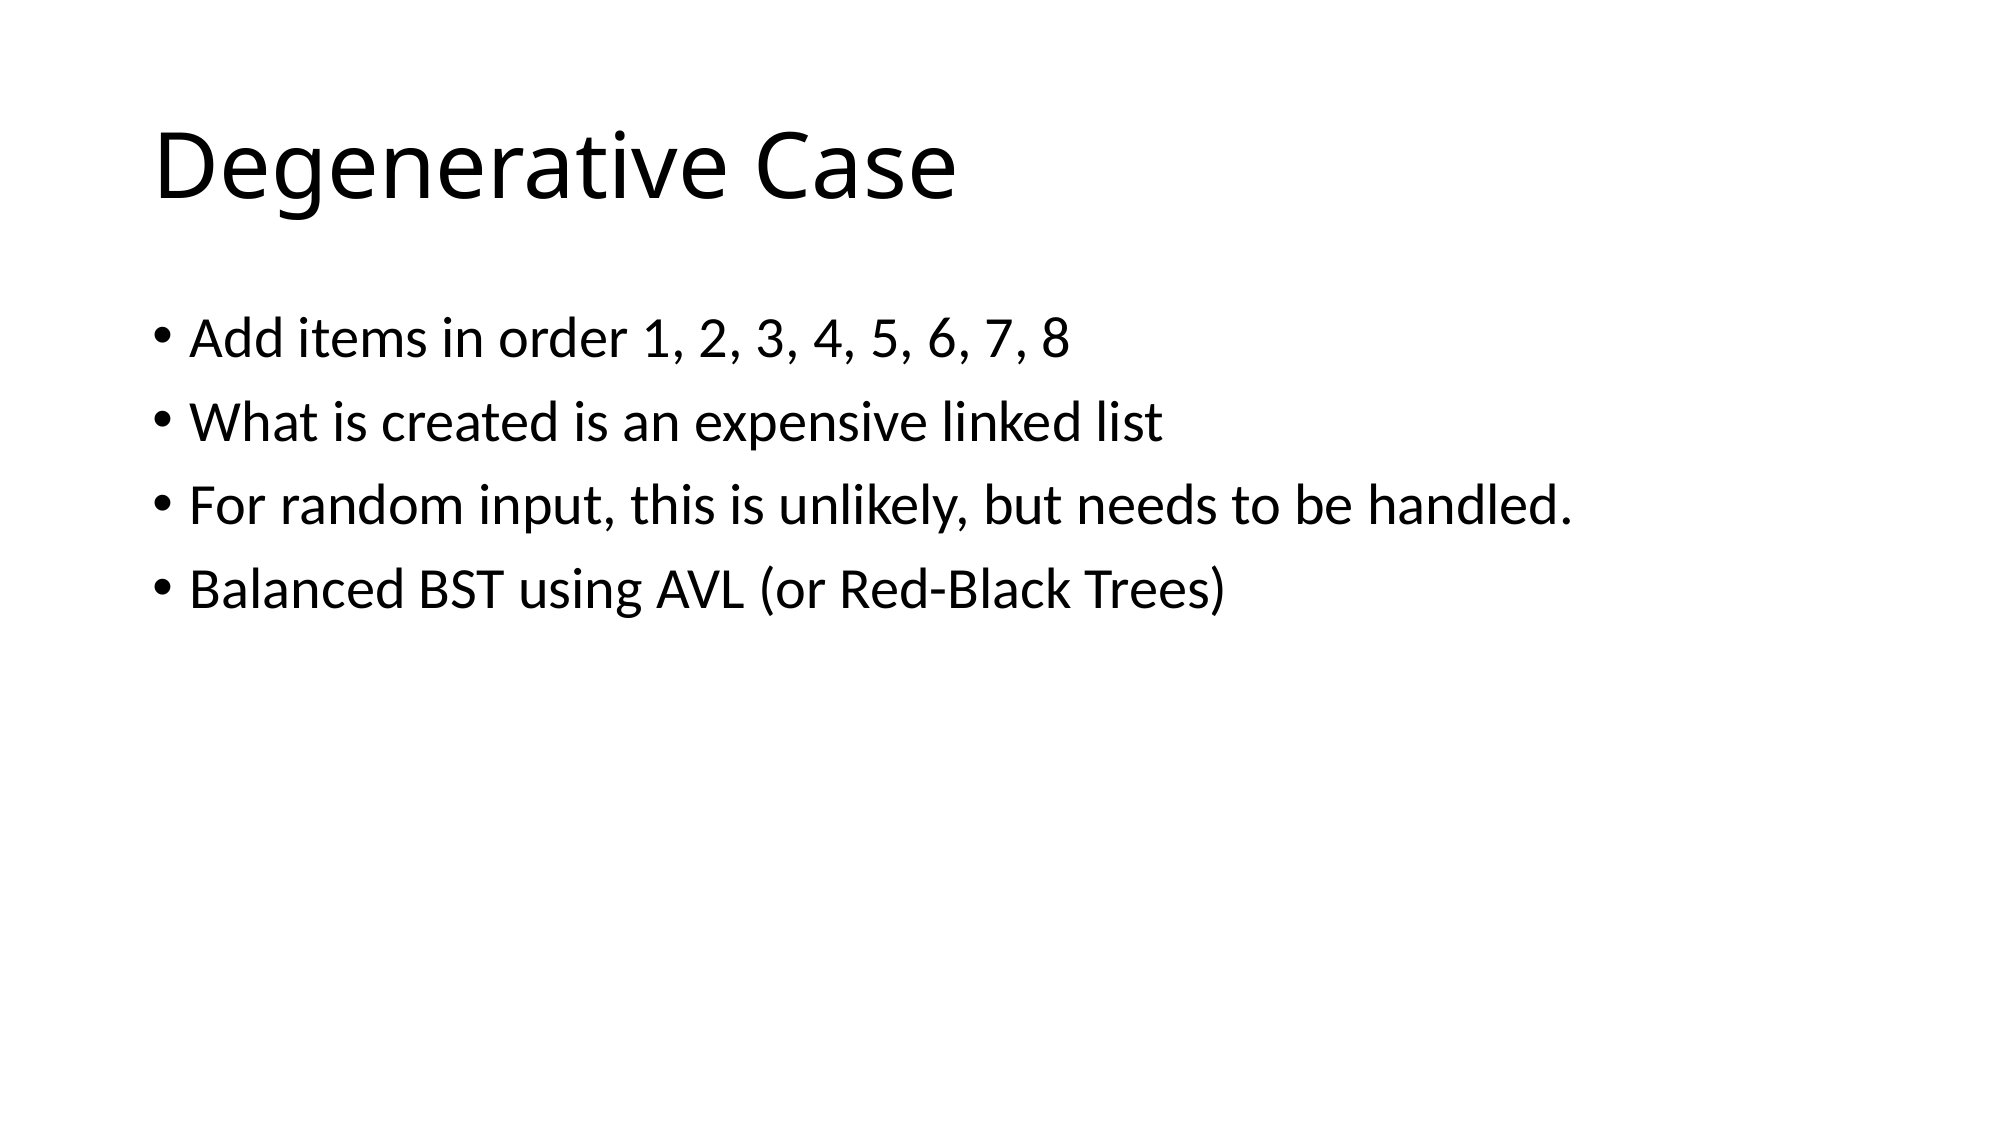

# Degenerative Case
Add items in order 1, 2, 3, 4, 5, 6, 7, 8
What is created is an expensive linked list
For random input, this is unlikely, but needs to be handled.
Balanced BST using AVL (or Red-Black Trees)